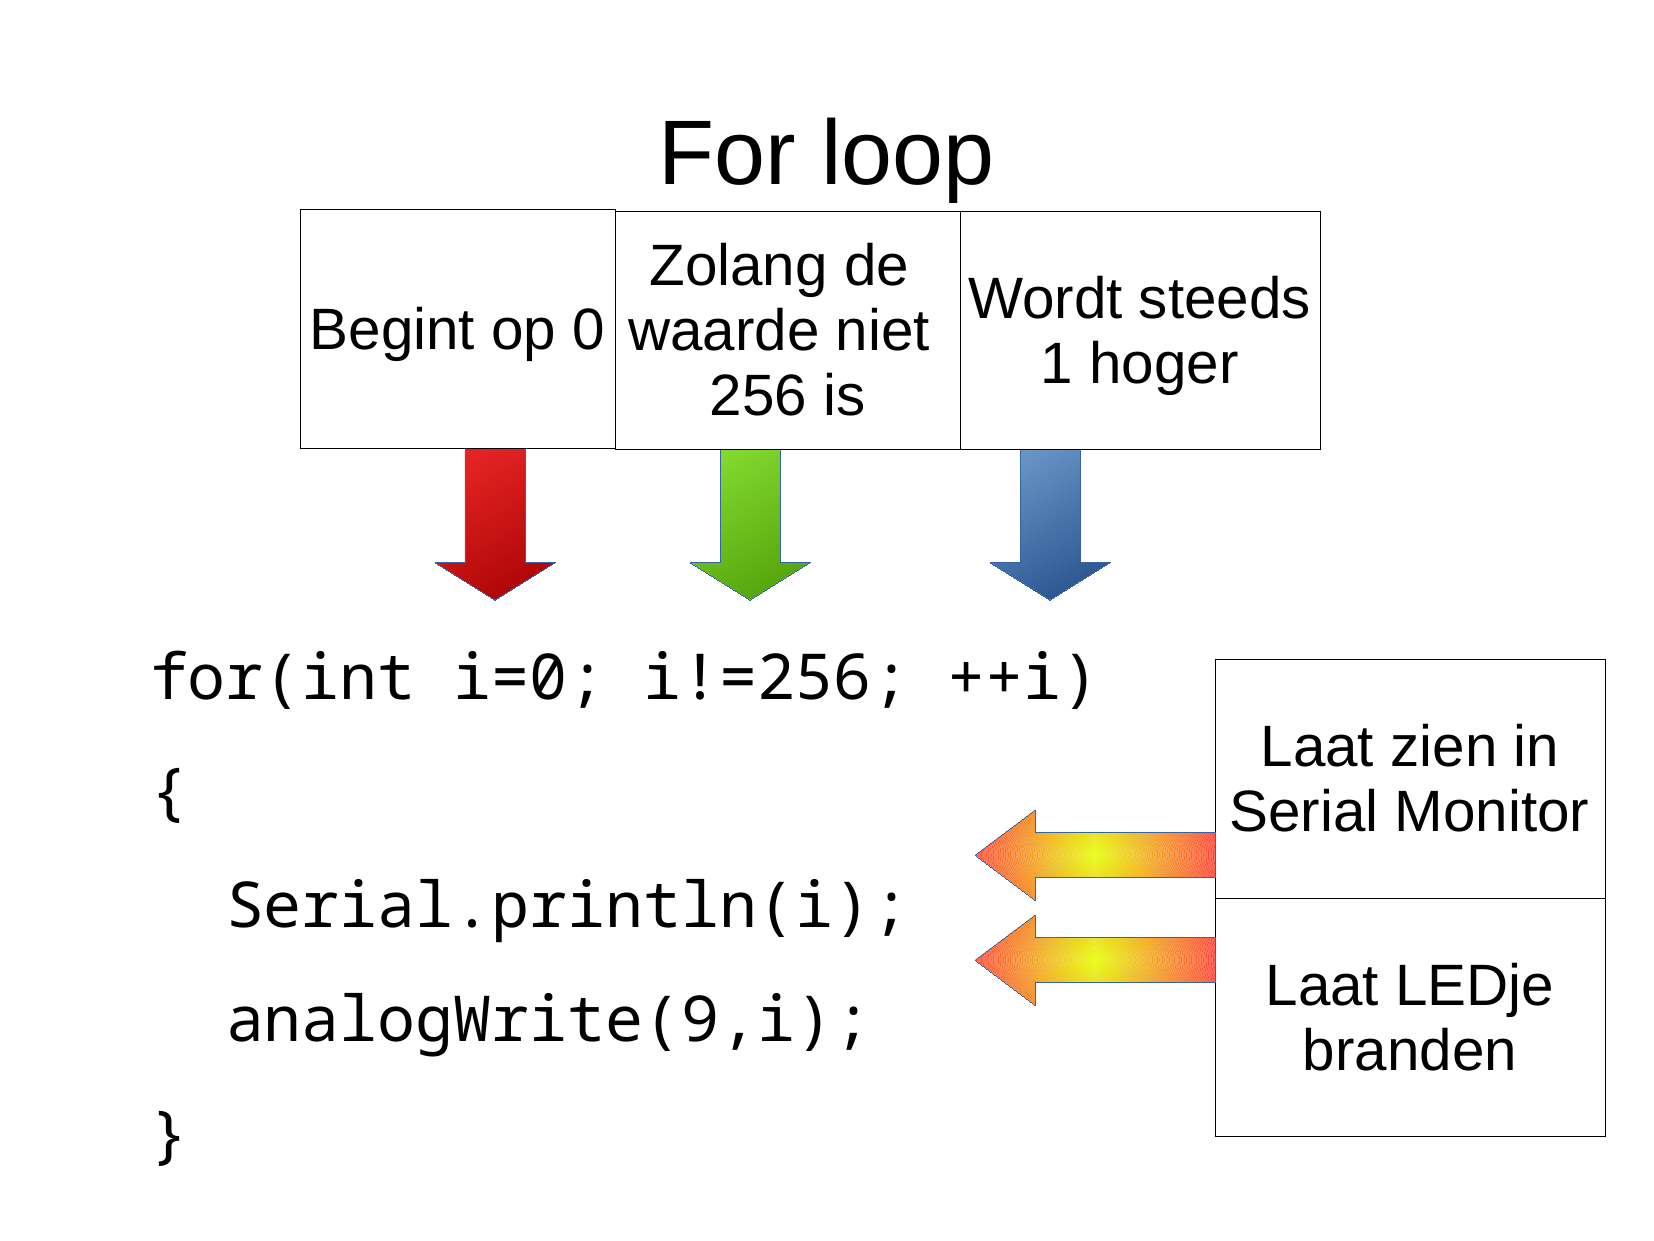

# For loop
Begint op 0
Zolang de
waarde niet
256 is
Wordt steeds
1 hoger
for(int i=0; i!=256; ++i)
{
 Serial.println(i);
 analogWrite(9,i);
}
Laat zien in
Serial Monitor
Laat LEDje
branden